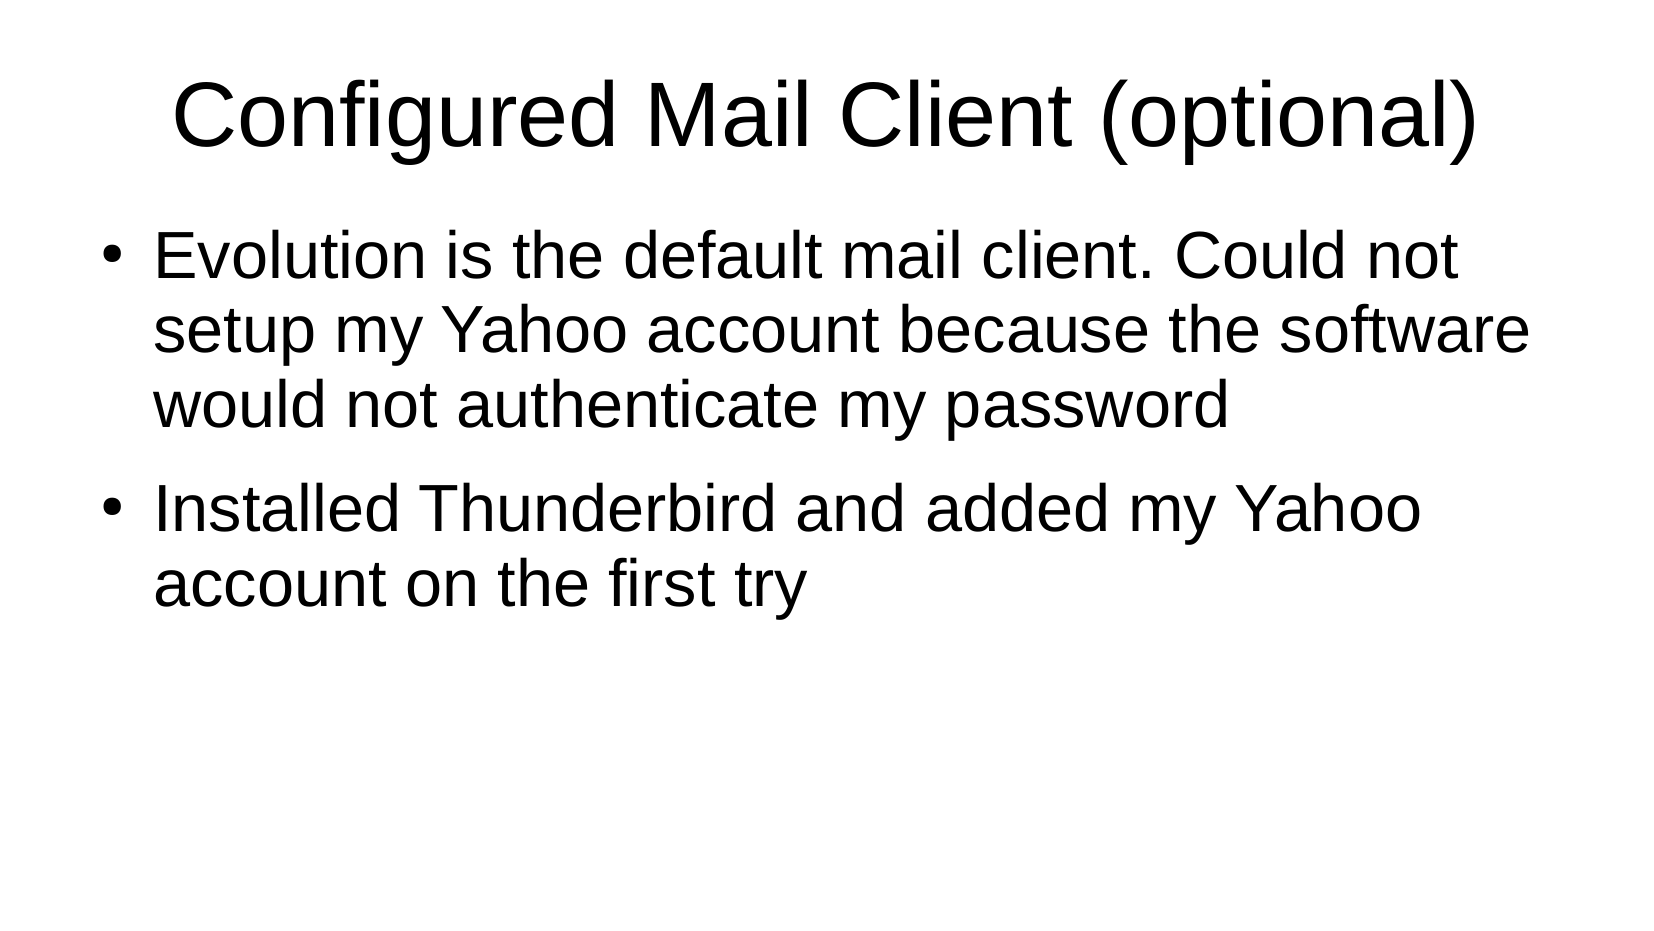

# Configured Mail Client (optional)
Evolution is the default mail client. Could not setup my Yahoo account because the software would not authenticate my password
Installed Thunderbird and added my Yahoo account on the first try